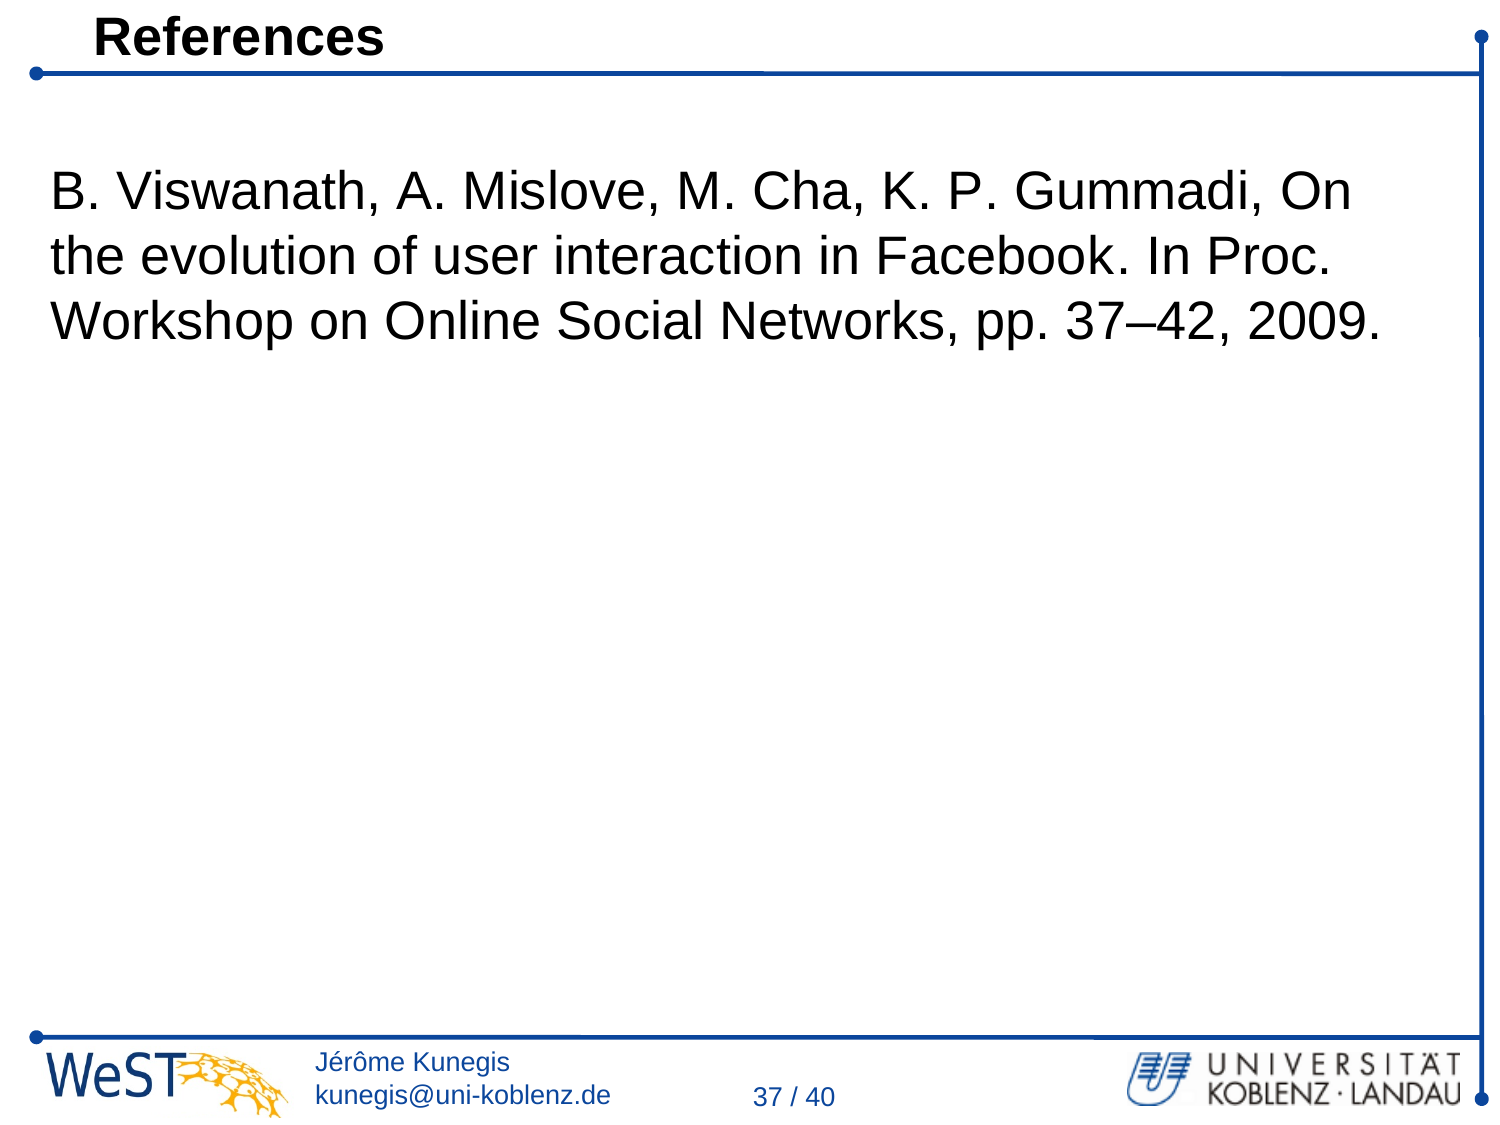

References
B. Viswanath, A. Mislove, M. Cha, K. P. Gummadi, On the evolution of user interaction in Facebook. In Proc. Workshop on Online Social Networks, pp. 37–42, 2009.